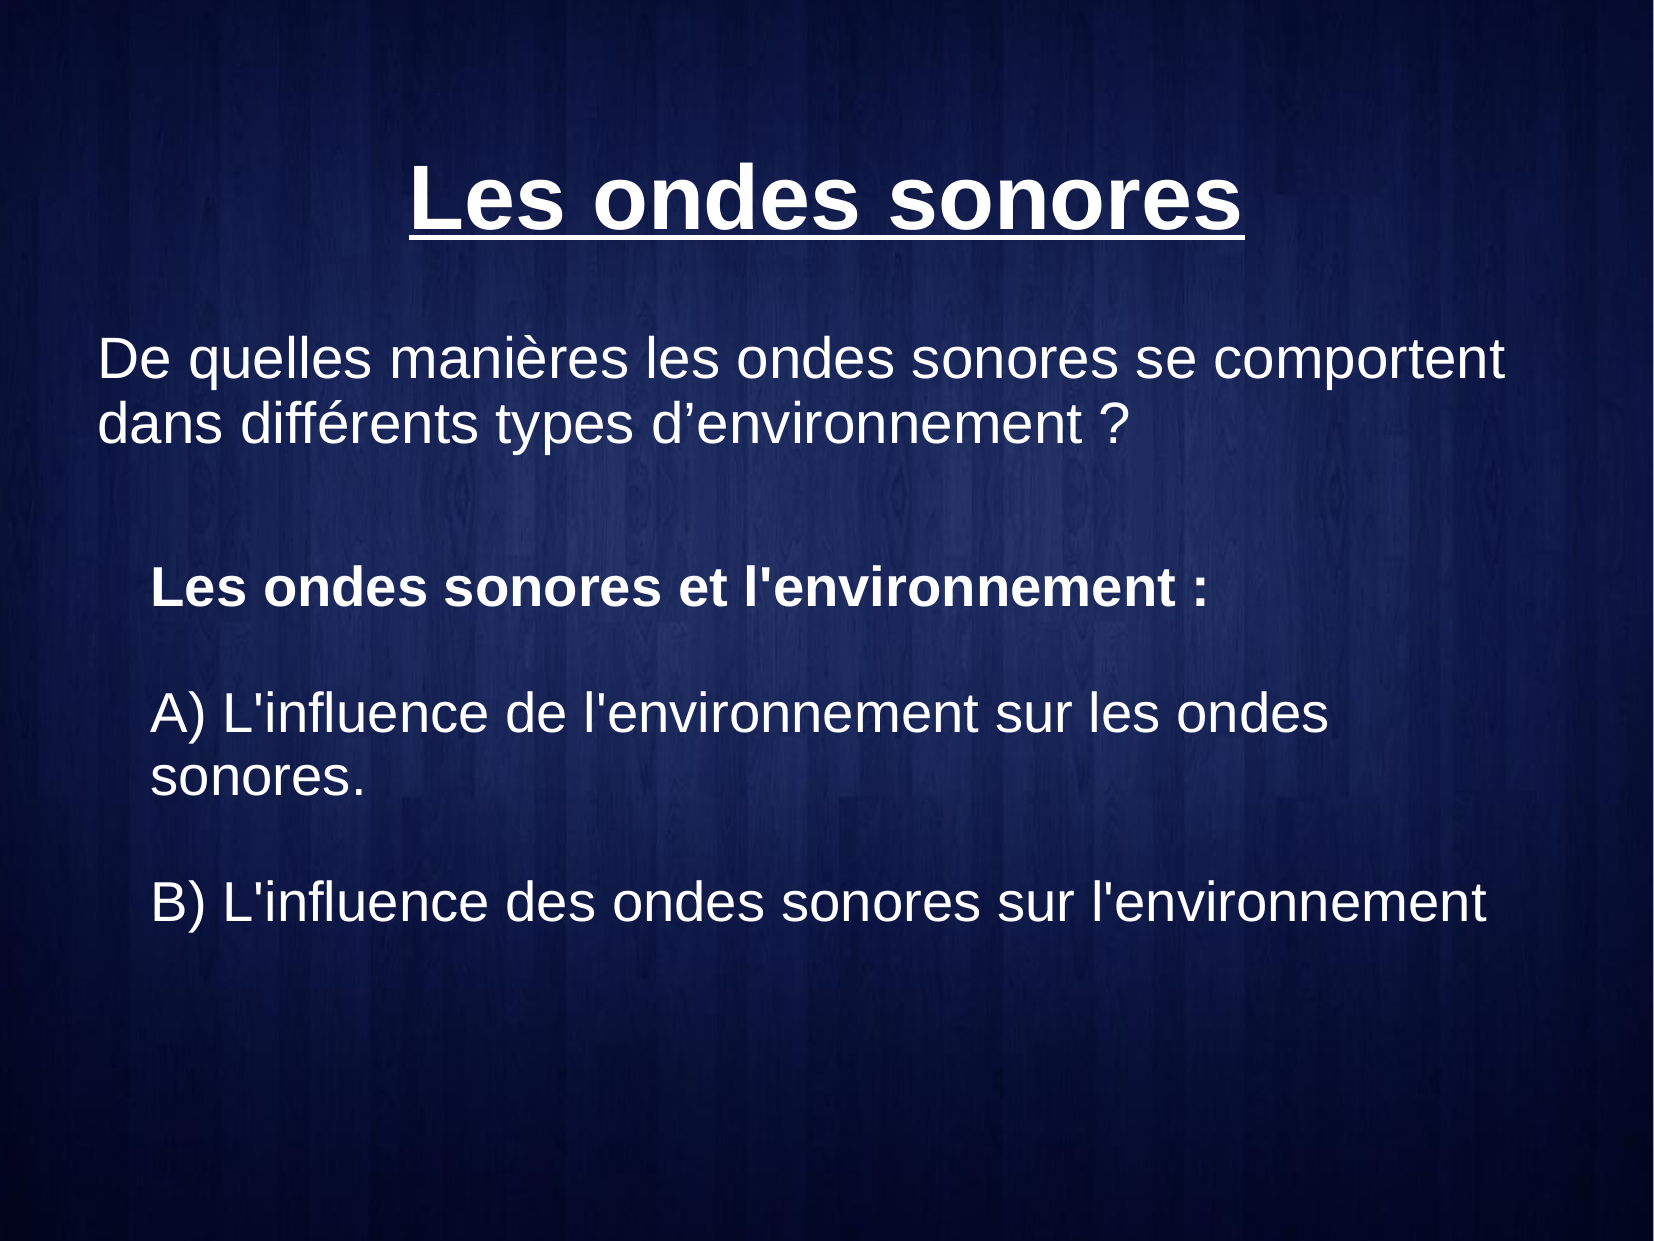

# Les ondes sonores
De quelles manières les ondes sonores se comportent dans différents types d’environnement ?
Les ondes sonores et l'environnement :
A) L'influence de l'environnement sur les ondes sonores.
B) L'influence des ondes sonores sur l'environnement